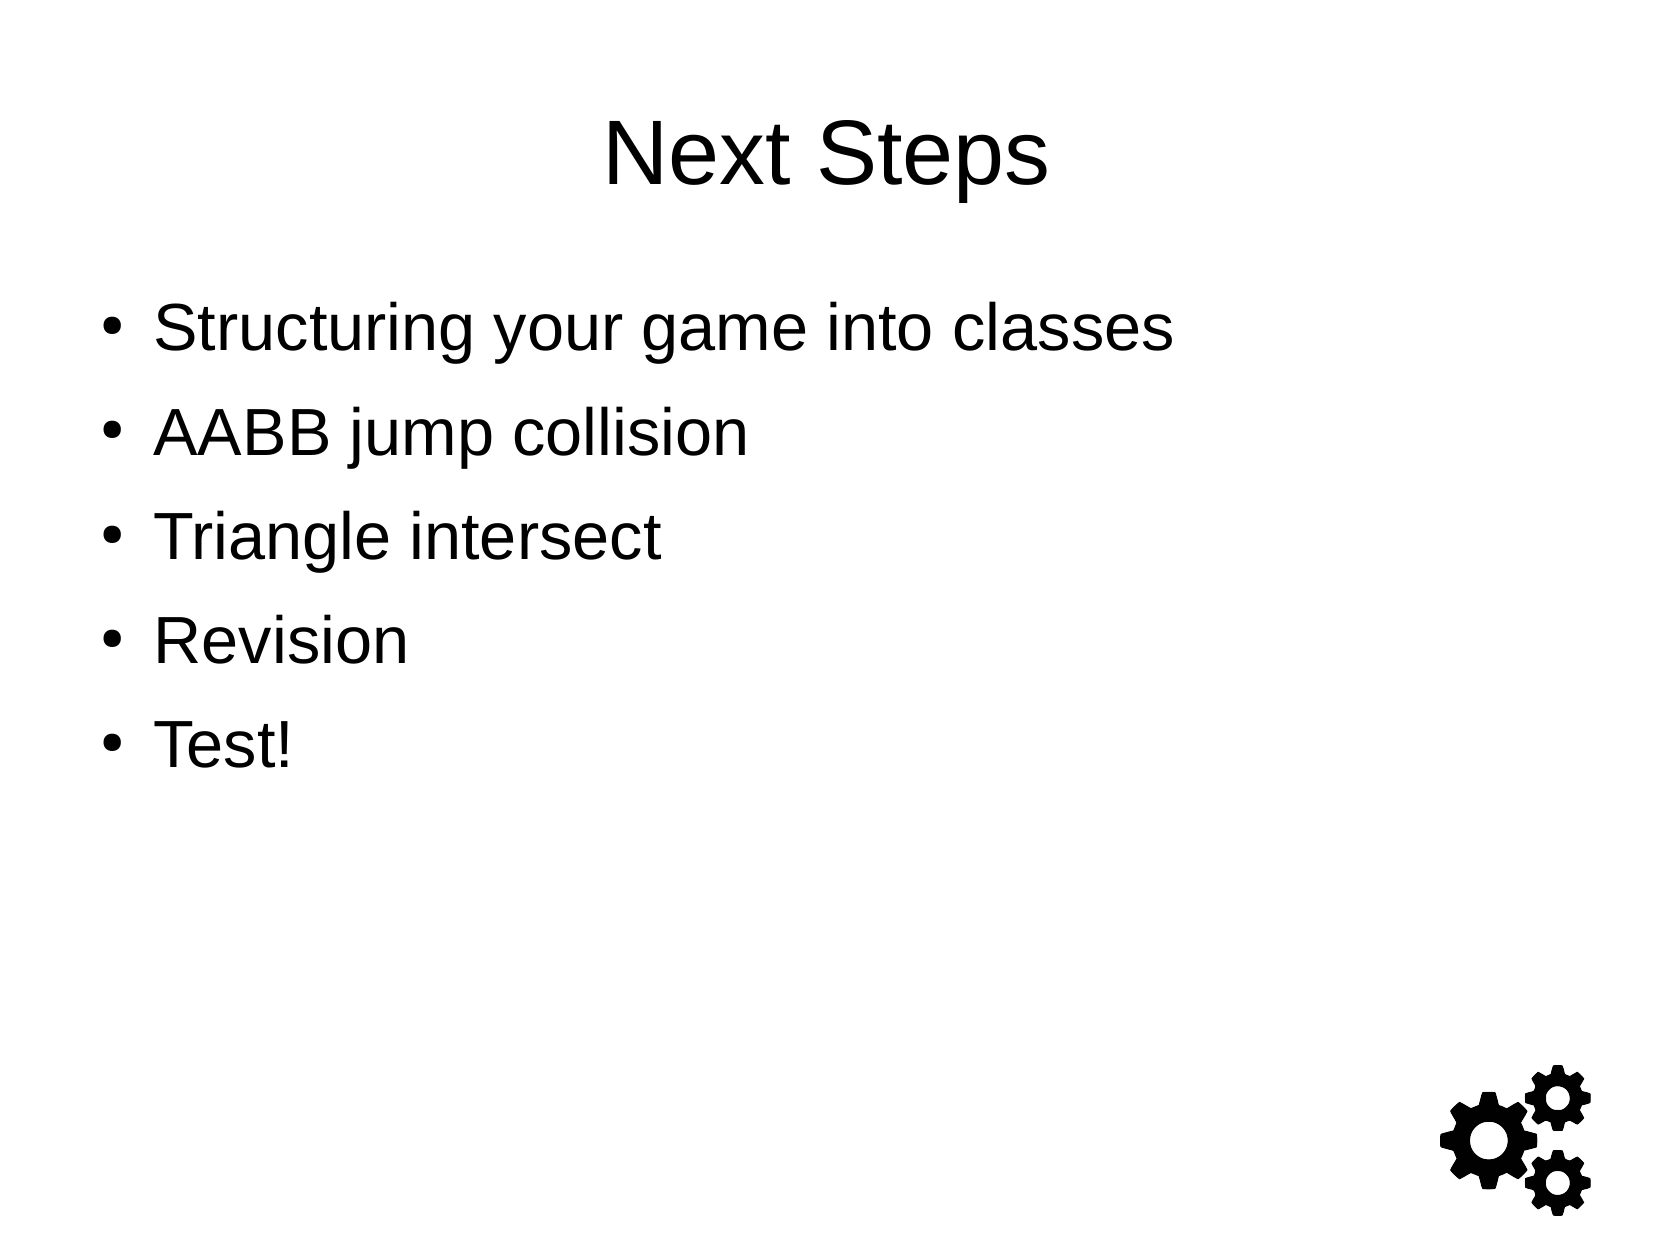

# Next Steps
Structuring your game into classes
AABB jump collision
Triangle intersect
Revision
Test!